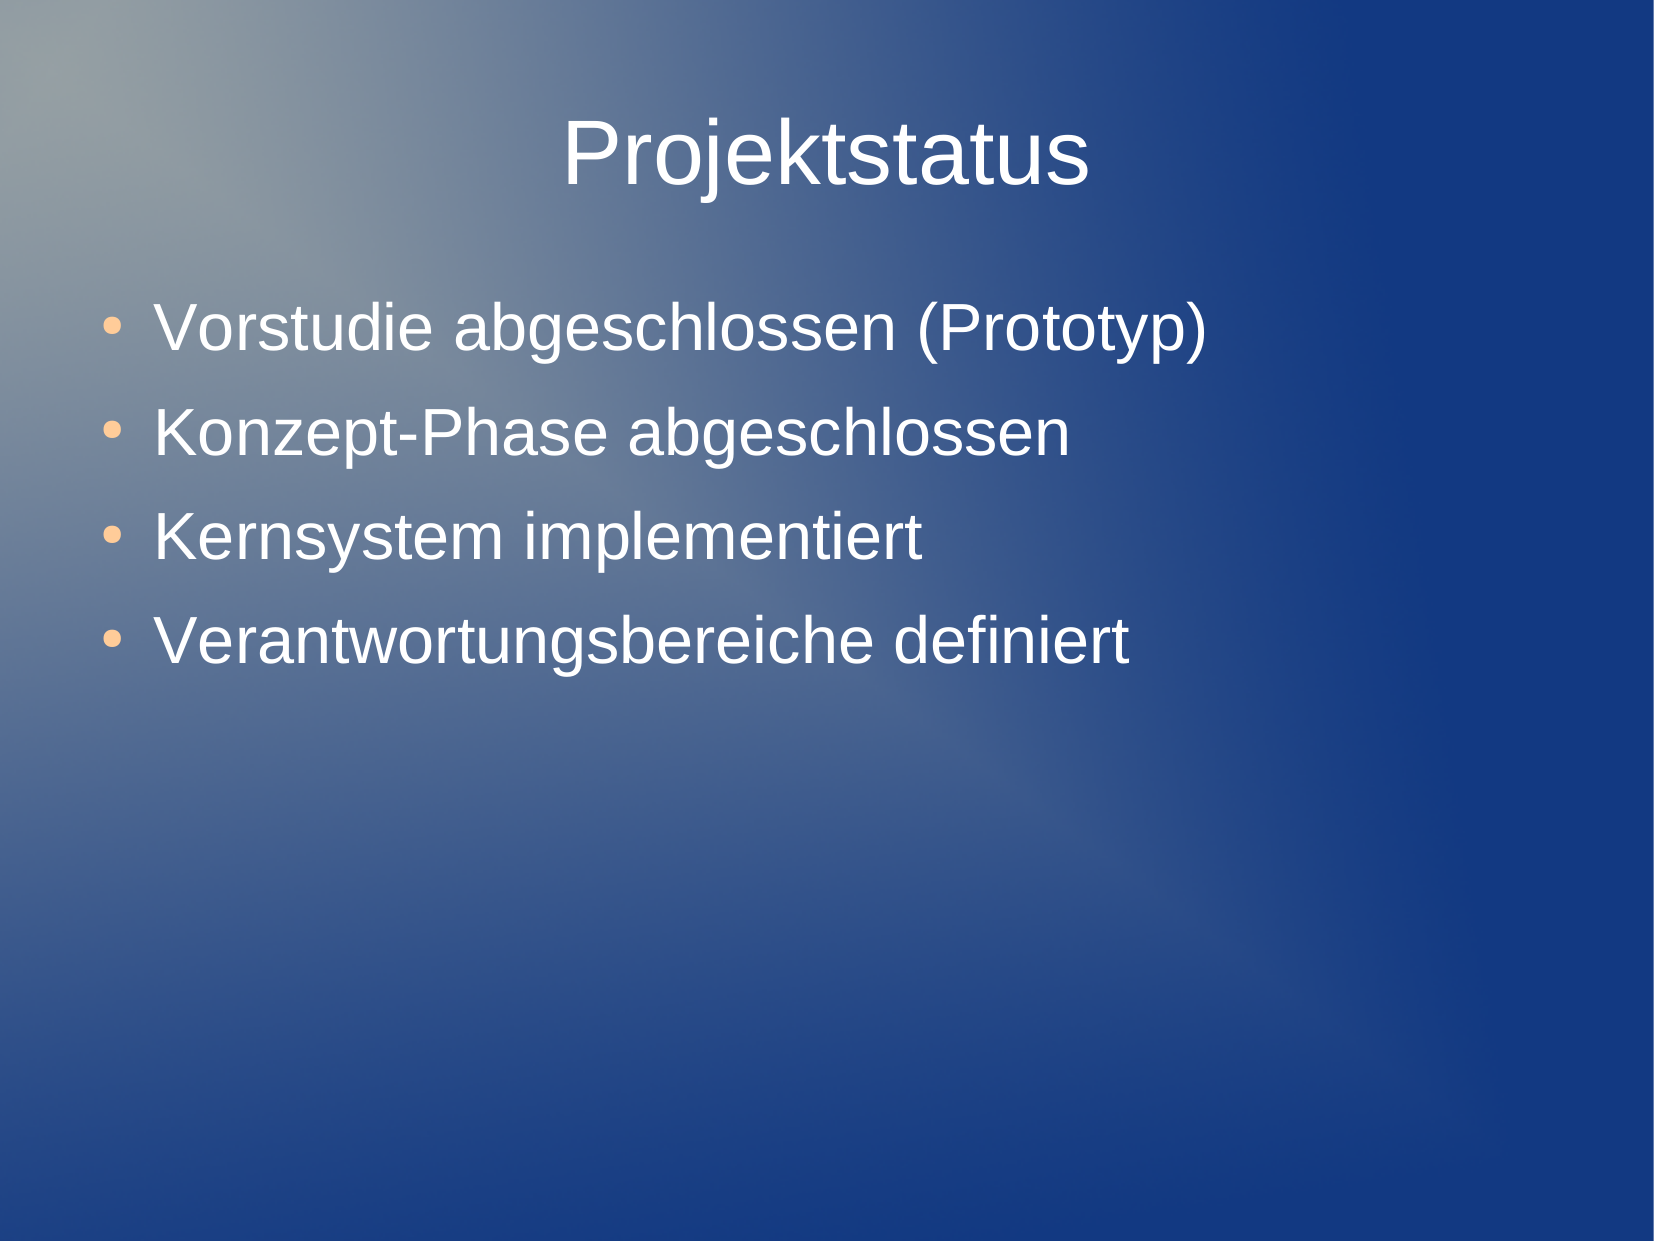

# Projektstatus
Vorstudie abgeschlossen (Prototyp)
Konzept-Phase abgeschlossen
Kernsystem implementiert
Verantwortungsbereiche definiert